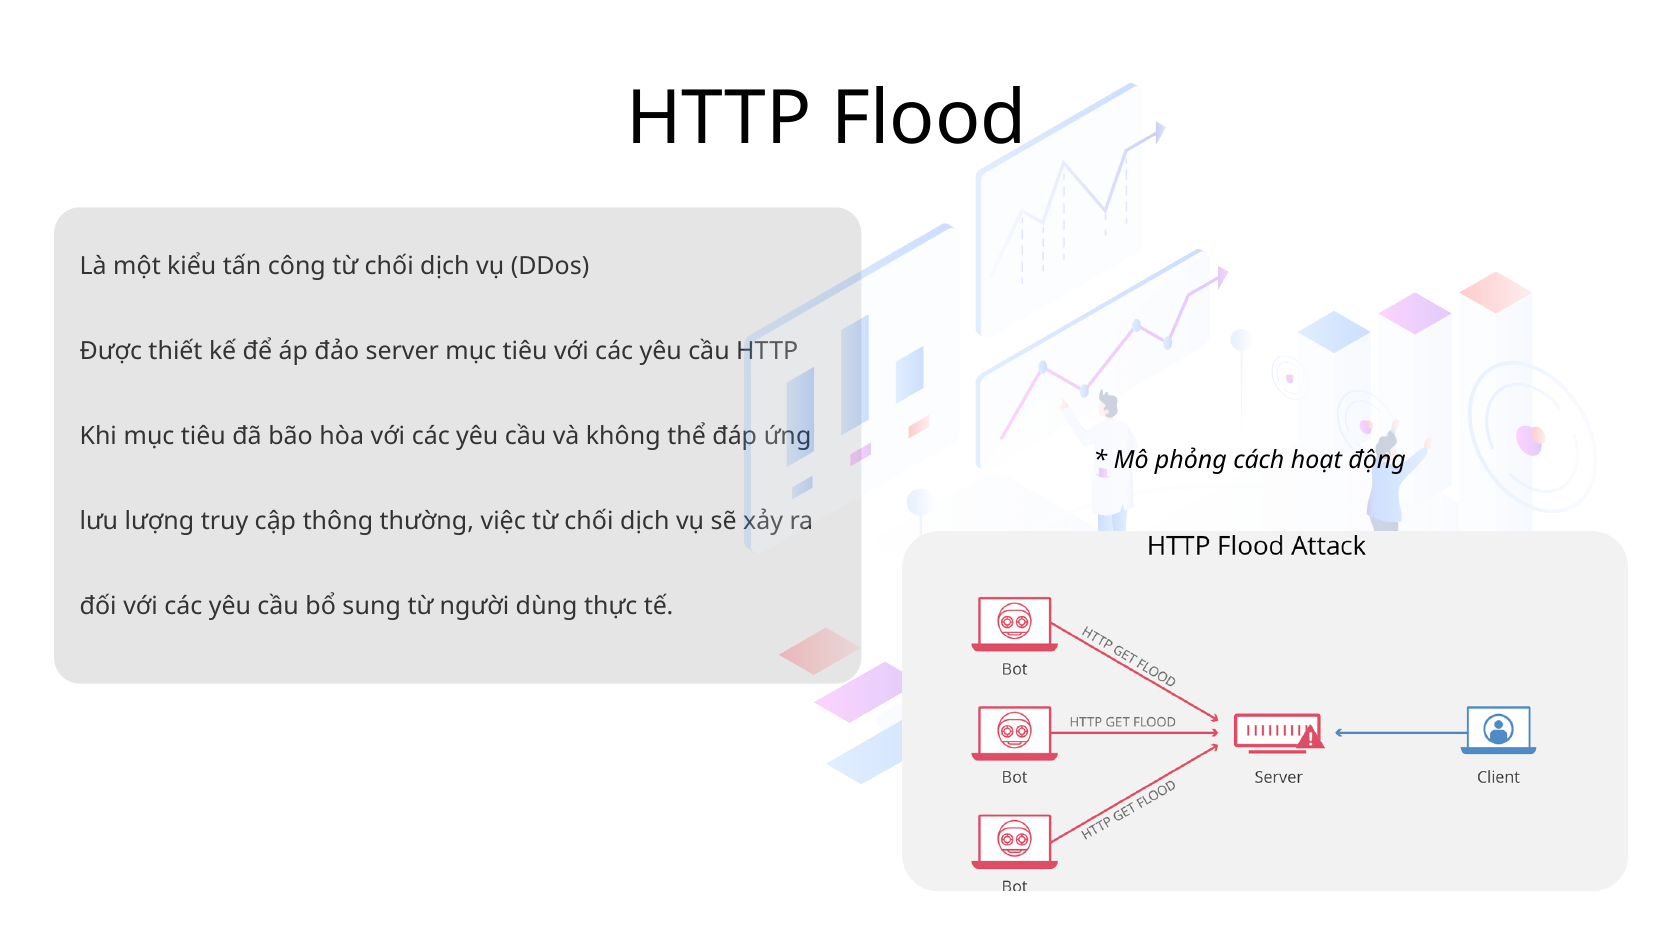

# HTTP Flood
Là một kiểu tấn công từ chối dịch vụ (DDos)
Được thiết kế để áp đảo server mục tiêu với các yêu cầu HTTP
Khi mục tiêu đã bão hòa với các yêu cầu và không thể đáp ứng lưu lượng truy cập thông thường, việc từ chối dịch vụ sẽ xảy ra đối với các yêu cầu bổ sung từ người dùng thực tế.
* Mô phỏng cách hoạt động